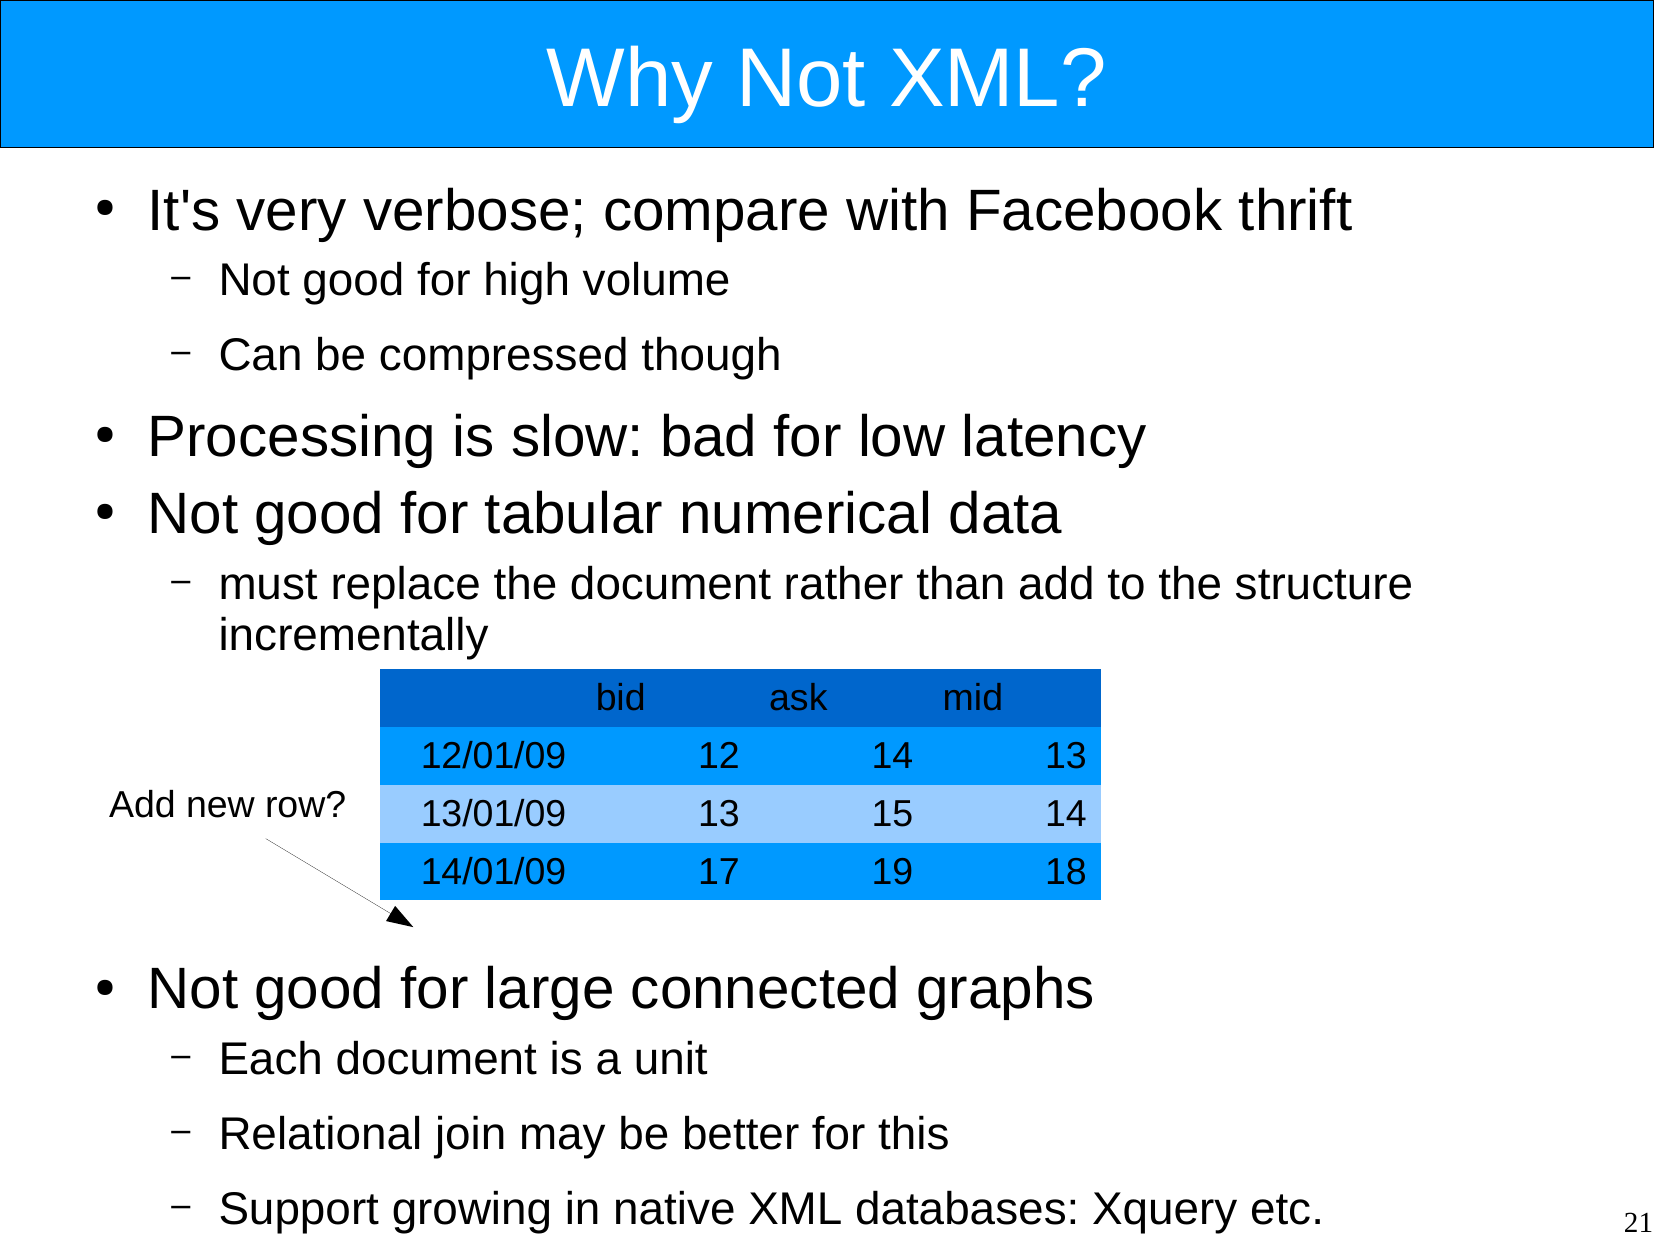

# Why Not XML?
It's very verbose; compare with Facebook thrift
Not good for high volume
Can be compressed though
Processing is slow: bad for low latency
Not good for tabular numerical data
must replace the document rather than add to the structure incrementally
Not good for large connected graphs
Each document is a unit
Relational join may be better for this
Support growing in native XML databases: Xquery etc.
| | bid | ask | mid |
| --- | --- | --- | --- |
| 12/01/09 | 12 | 14 | 13 |
| 13/01/09 | 13 | 15 | 14 |
| 14/01/09 | 17 | 19 | 18 |
Add new row?
21